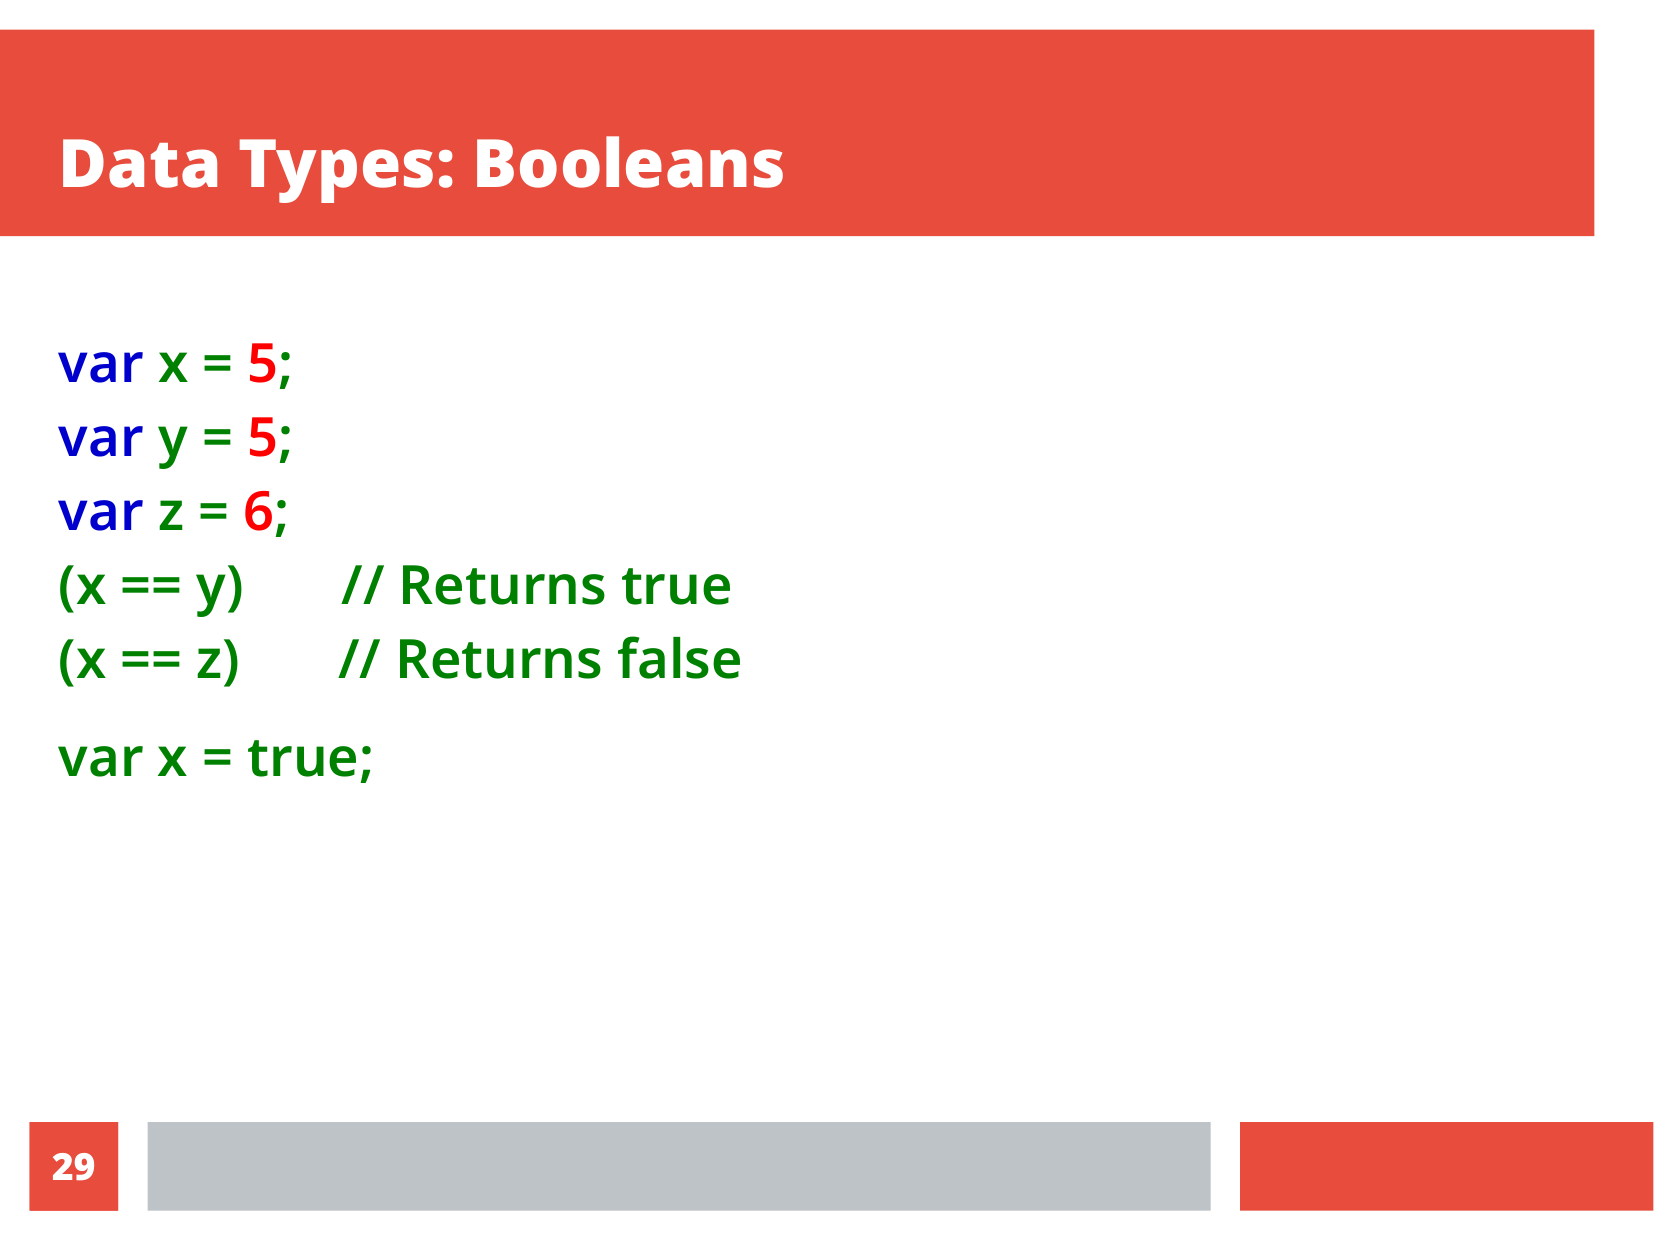

# Data Types: Booleans
var x = 5;
var y = 5;
var z = 6;
(x == y)       // Returns true
(x == z)       // Returns false
var x = true;
29